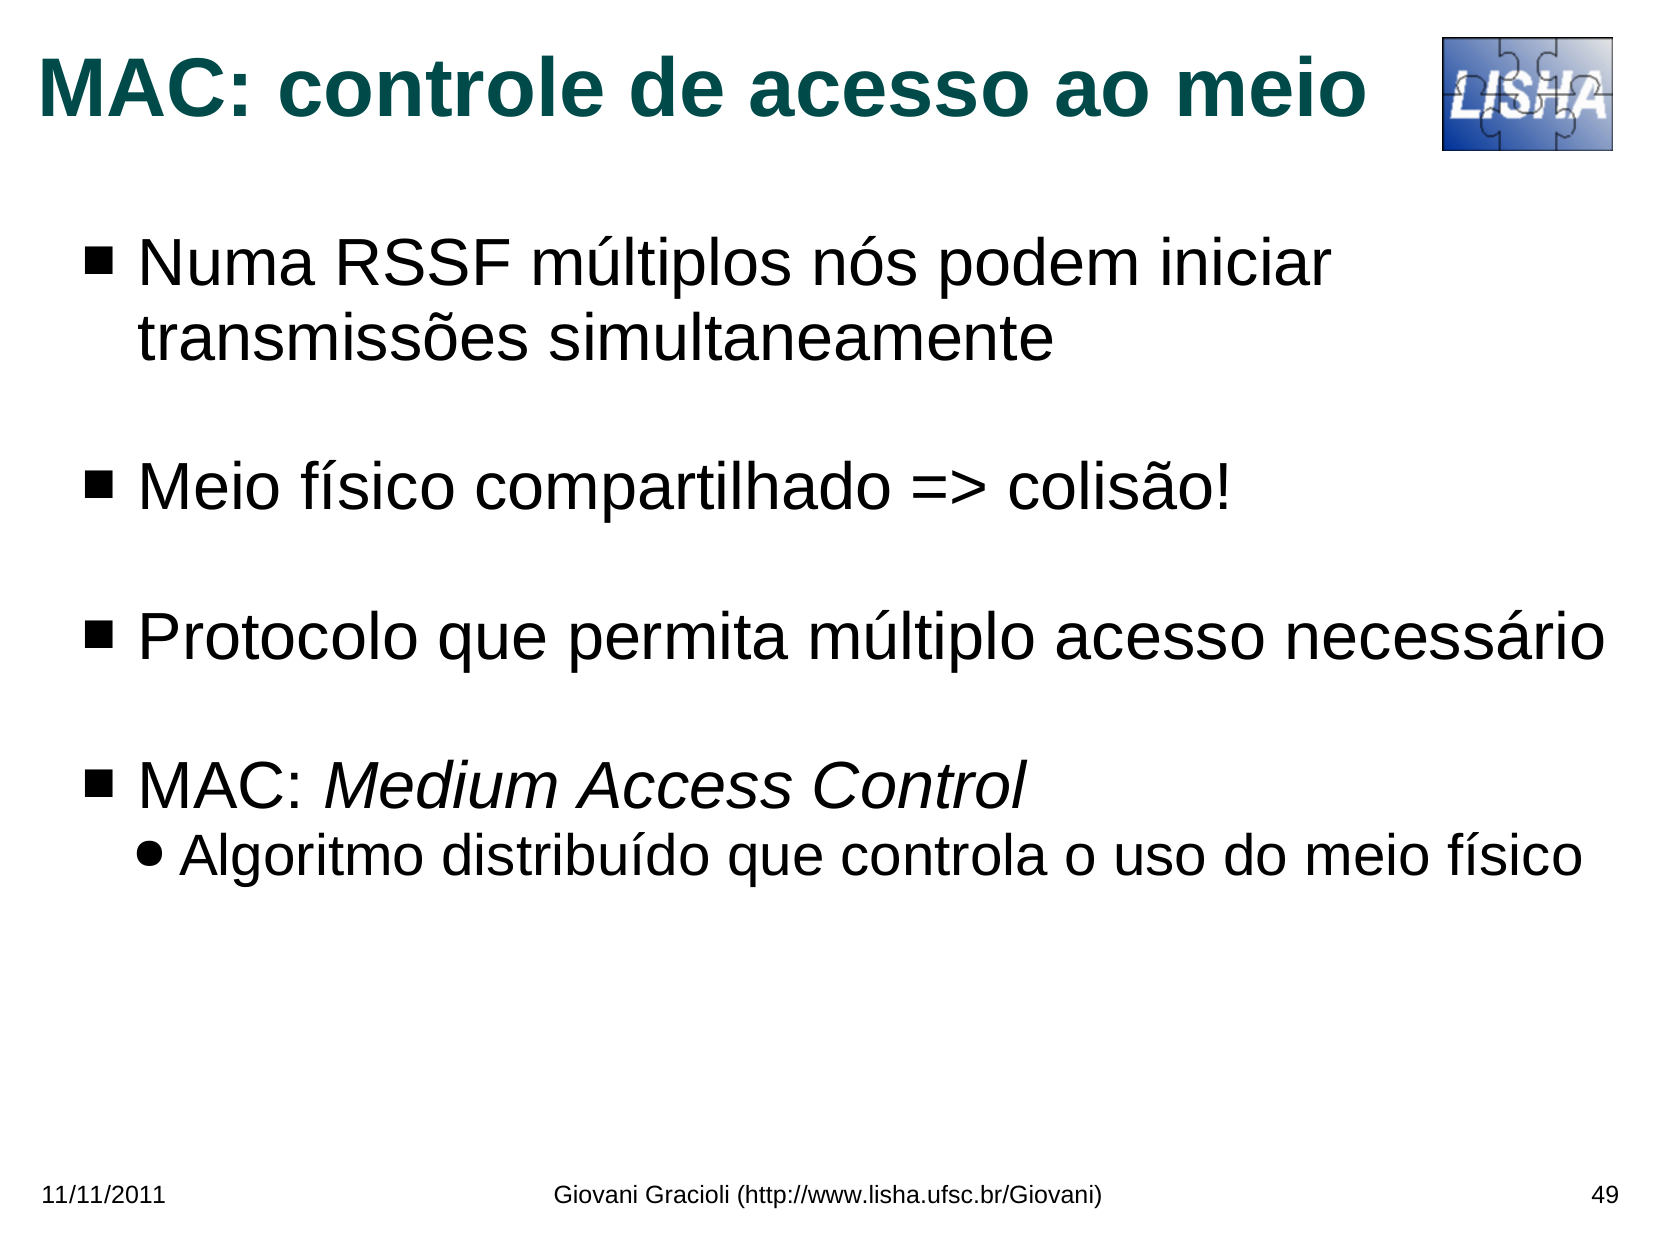

# MAC: controle de acesso ao meio
Numa RSSF múltiplos nós podem iniciar transmissões simultaneamente
Meio físico compartilhado => colisão!
Protocolo que permita múltiplo acesso necessário
MAC: Medium Access Control
Algoritmo distribuído que controla o uso do meio físico